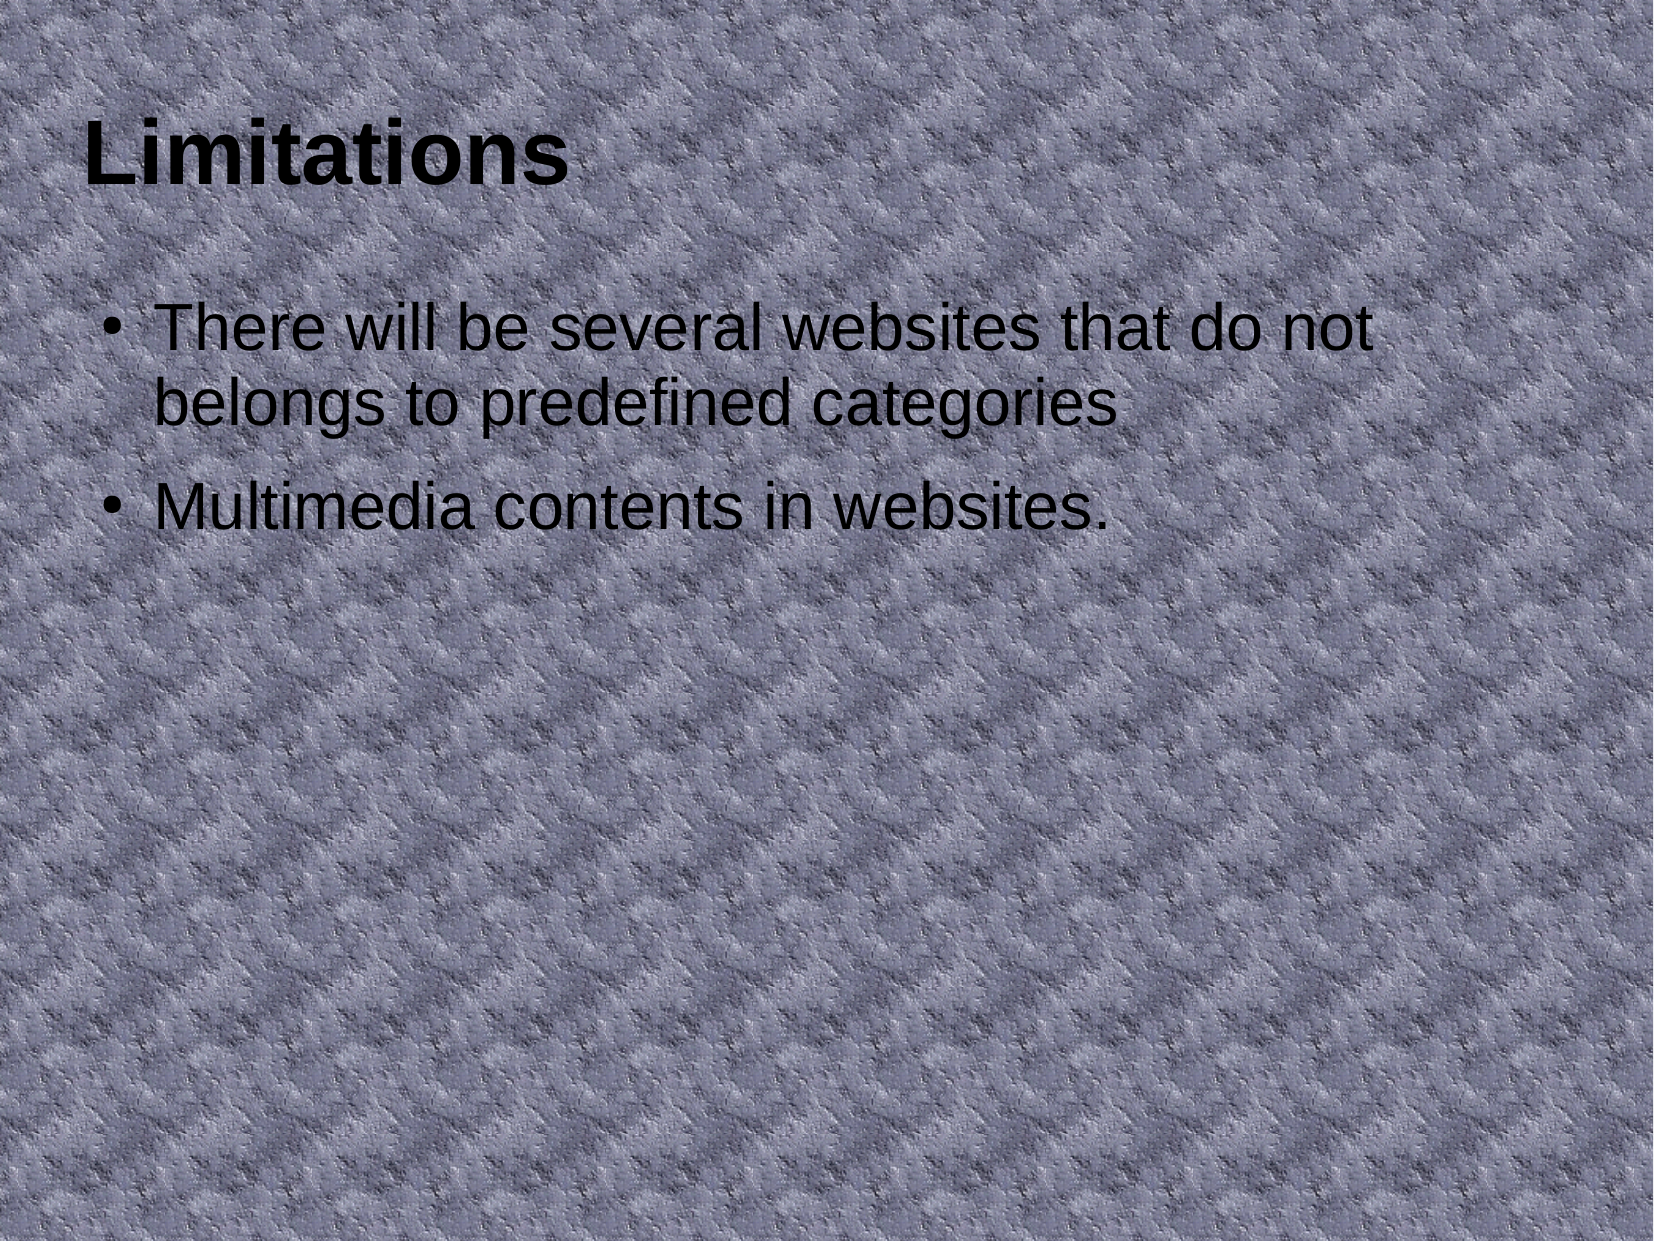

# Limitations
There will be several websites that do not belongs to predefined categories
Multimedia contents in websites.